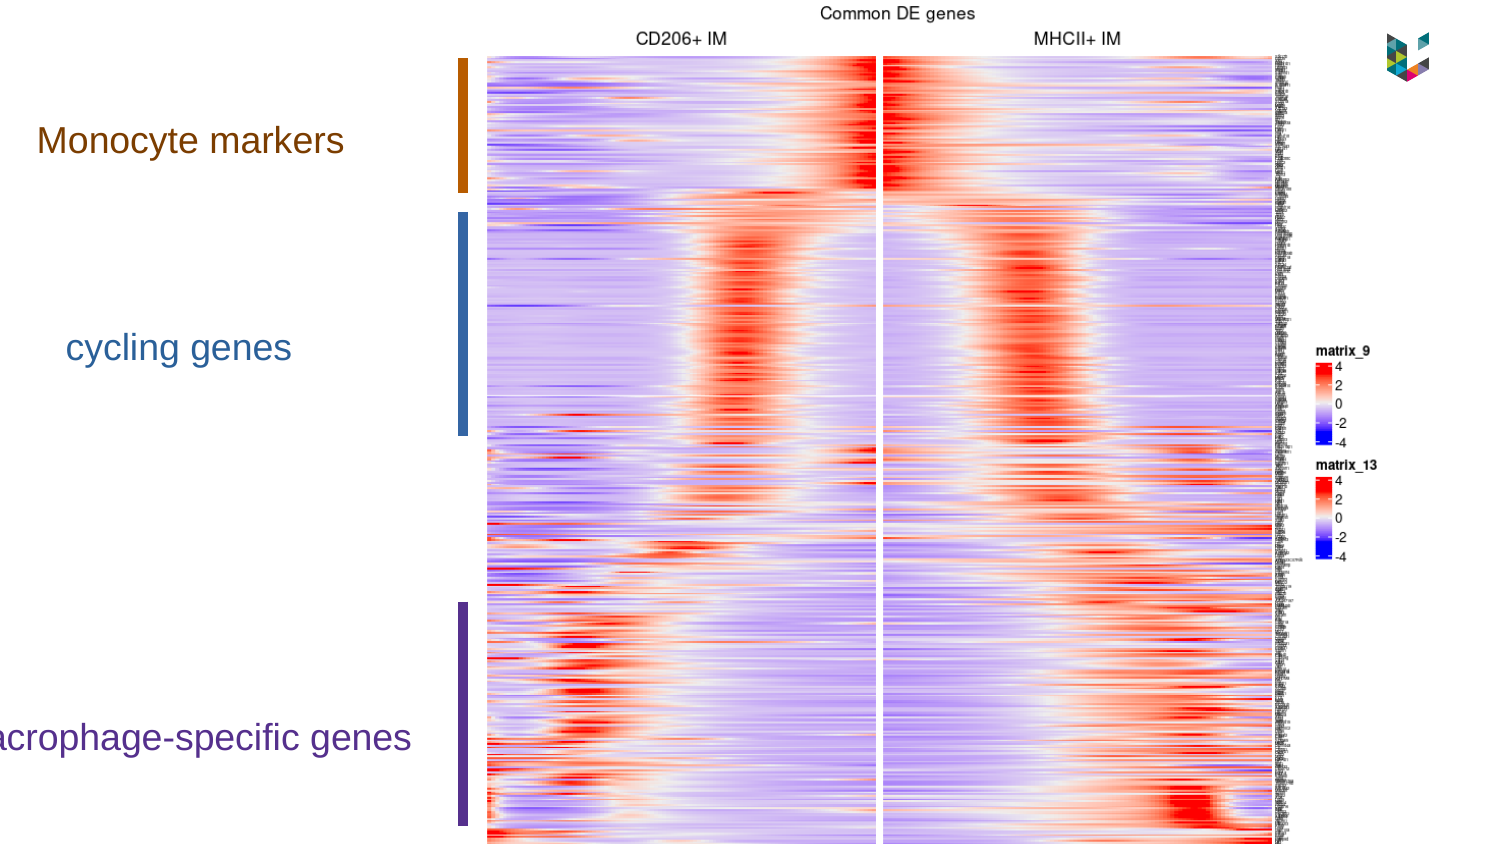

Monocyte markers
cycling genes
Macrophage-specific genes
CD206 IM
Monocytes
MHCII IM